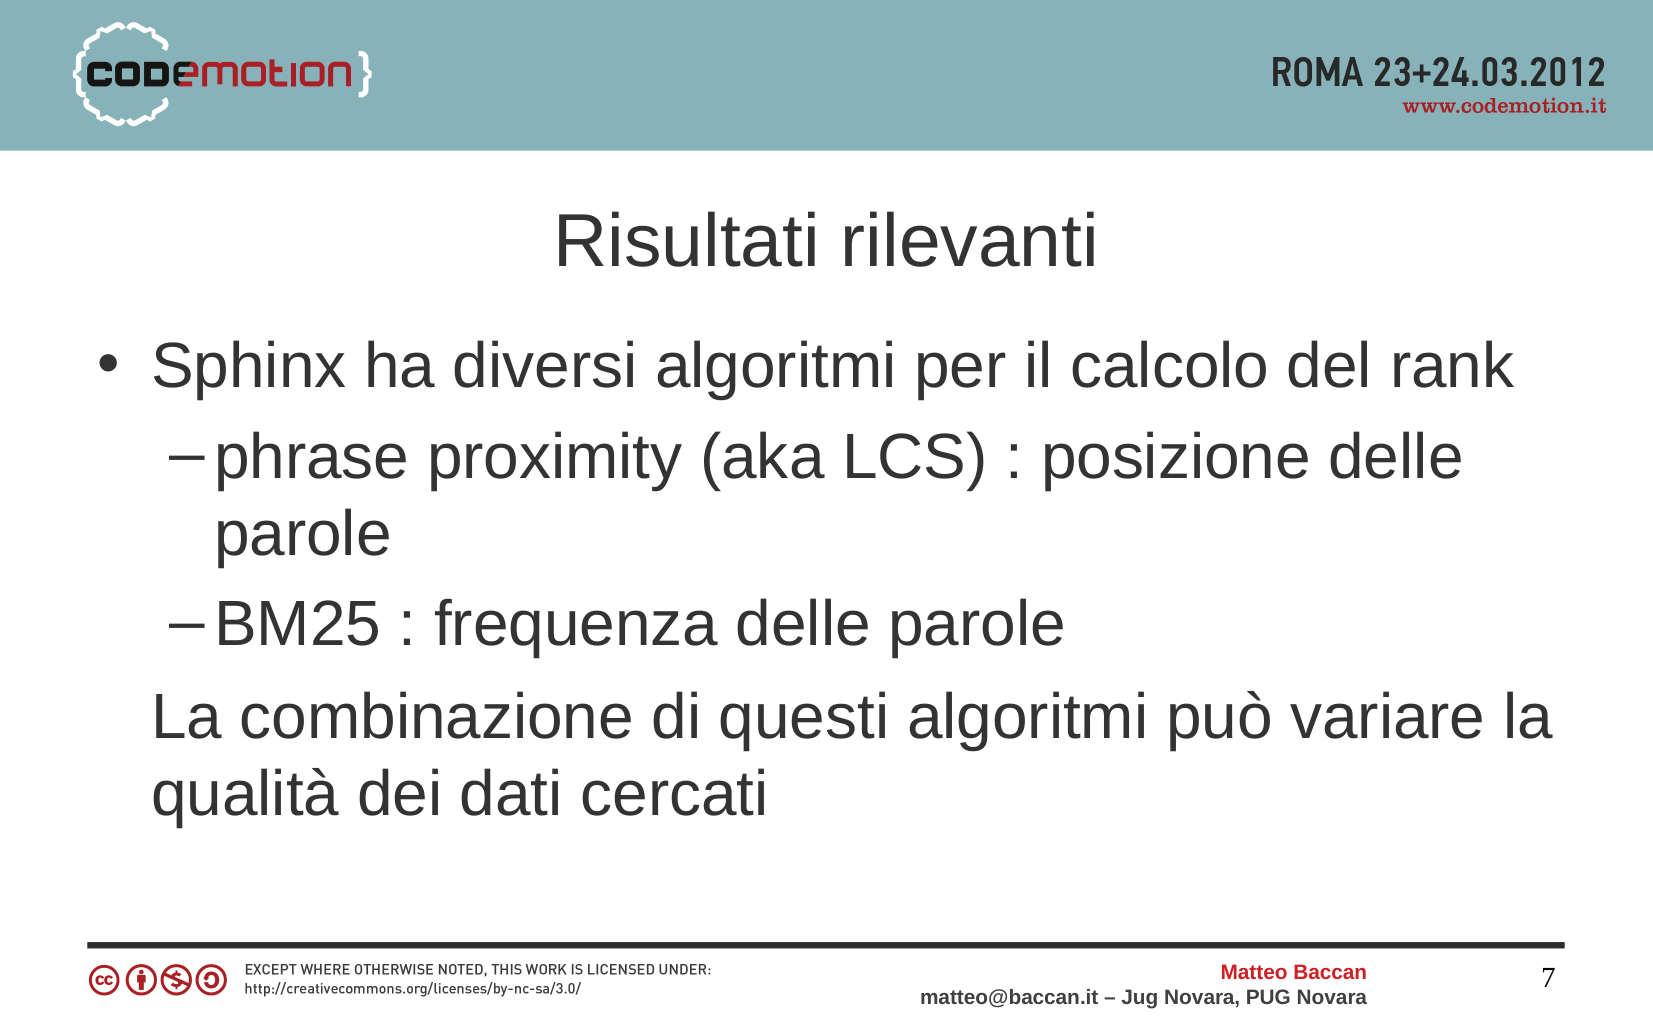

# Risultati rilevanti
Sphinx ha diversi algoritmi per il calcolo del rank
phrase proximity (aka LCS) : posizione delle parole
BM25 : frequenza delle parole
La combinazione di questi algoritmi può variare la qualità dei dati cercati
7